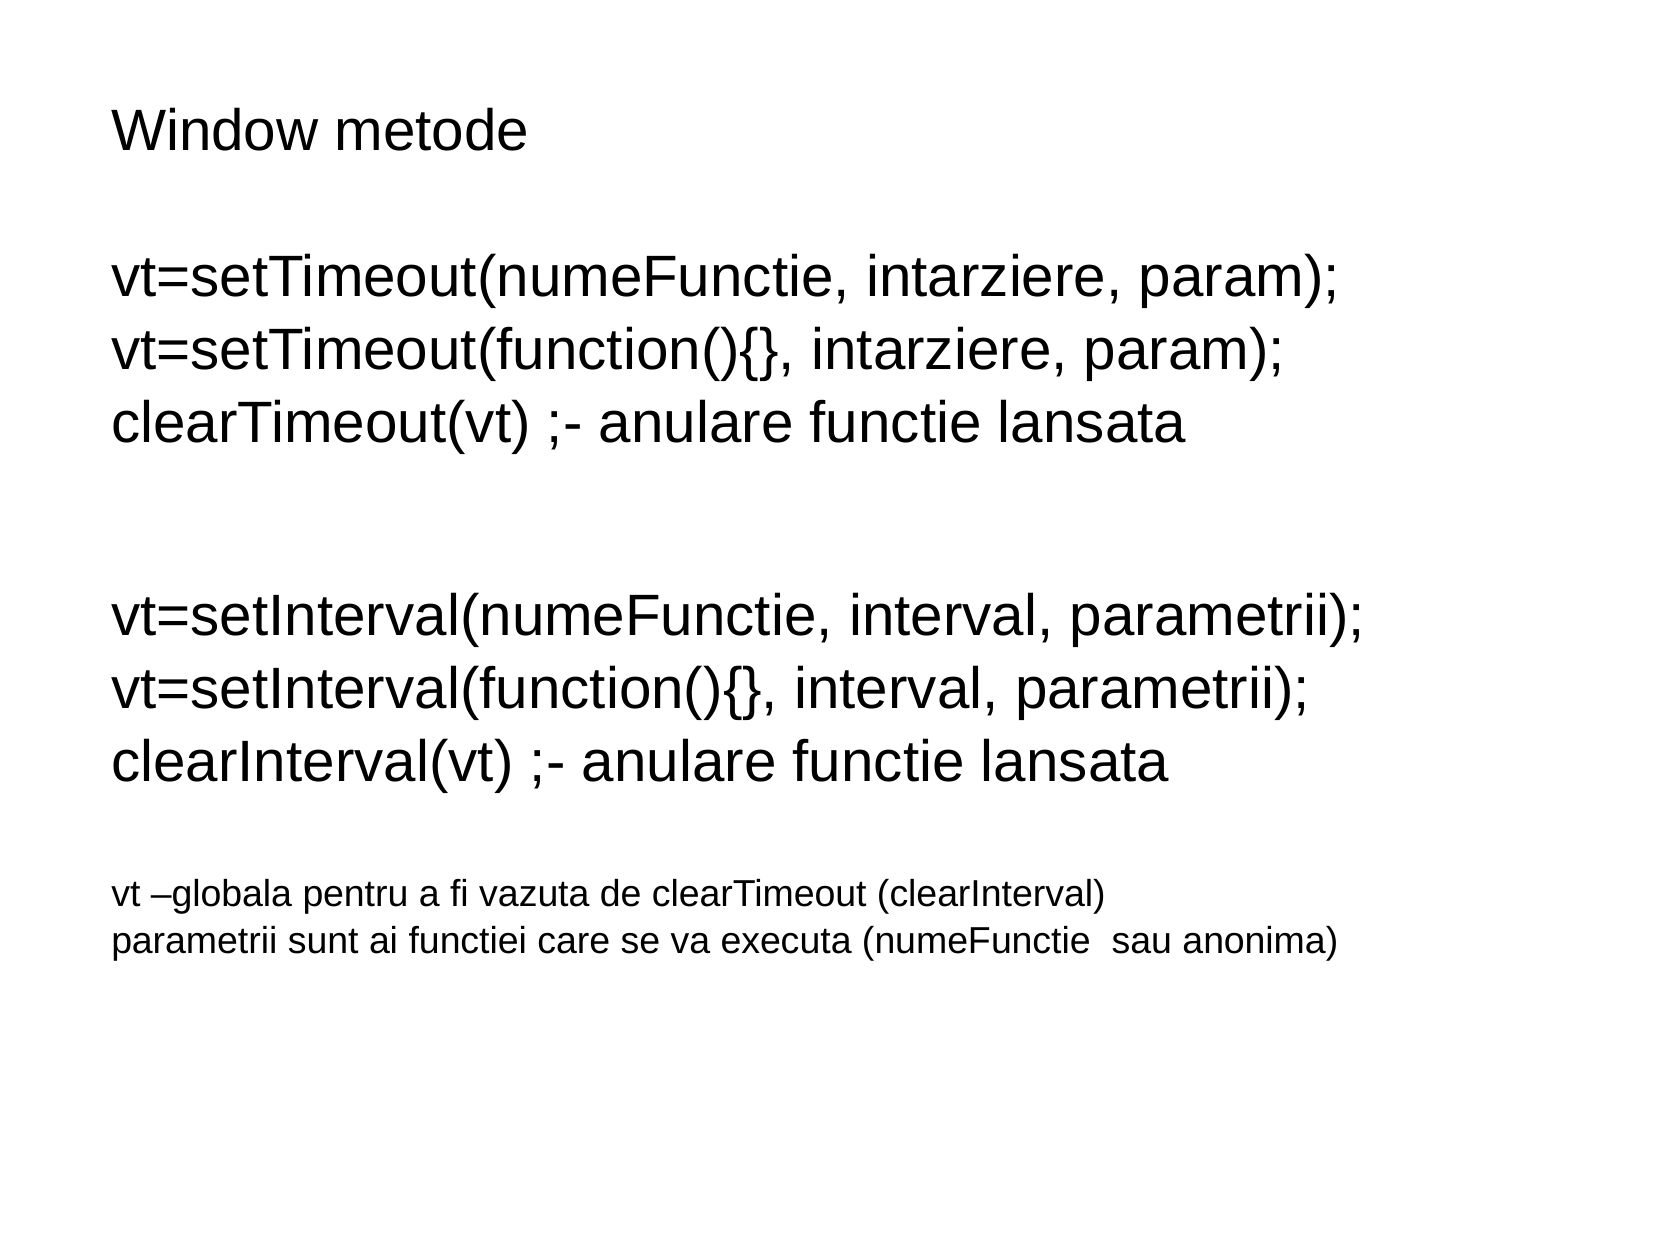

Window metode
vt=setTimeout(numeFunctie, intarziere, param);
vt=setTimeout(function(){}, intarziere, param);
clearTimeout(vt) ;- anulare functie lansata
vt=setInterval(numeFunctie, interval, parametrii);
vt=setInterval(function(){}, interval, parametrii);
clearInterval(vt) ;- anulare functie lansata
vt –globala pentru a fi vazuta de clearTimeout (clearInterval)
parametrii sunt ai functiei care se va executa (numeFunctie sau anonima)